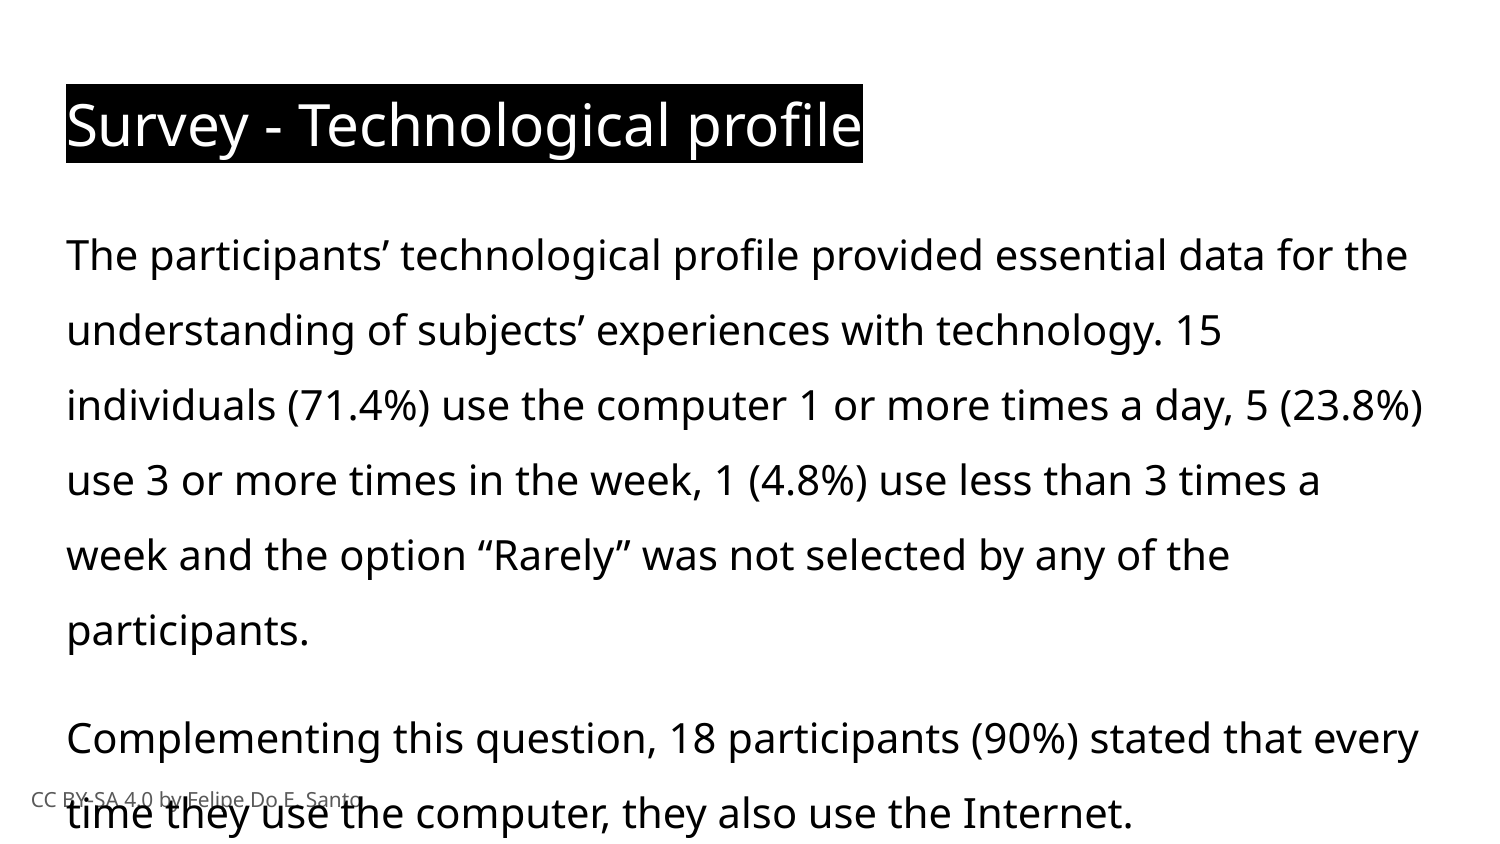

# Survey - Technological profile
The participants’ technological profile provided essential data for the understanding of subjects’ experiences with technology. 15 individuals (71.4%) use the computer 1 or more times a day, 5 (23.8%) use 3 or more times in the week, 1 (4.8%) use less than 3 times a week and the option “Rarely” was not selected by any of the participants.
Complementing this question, 18 participants (90%) stated that every time they use the computer, they also use the Internet.
CC BY-SA 4.0 by Felipe Do E. Santo